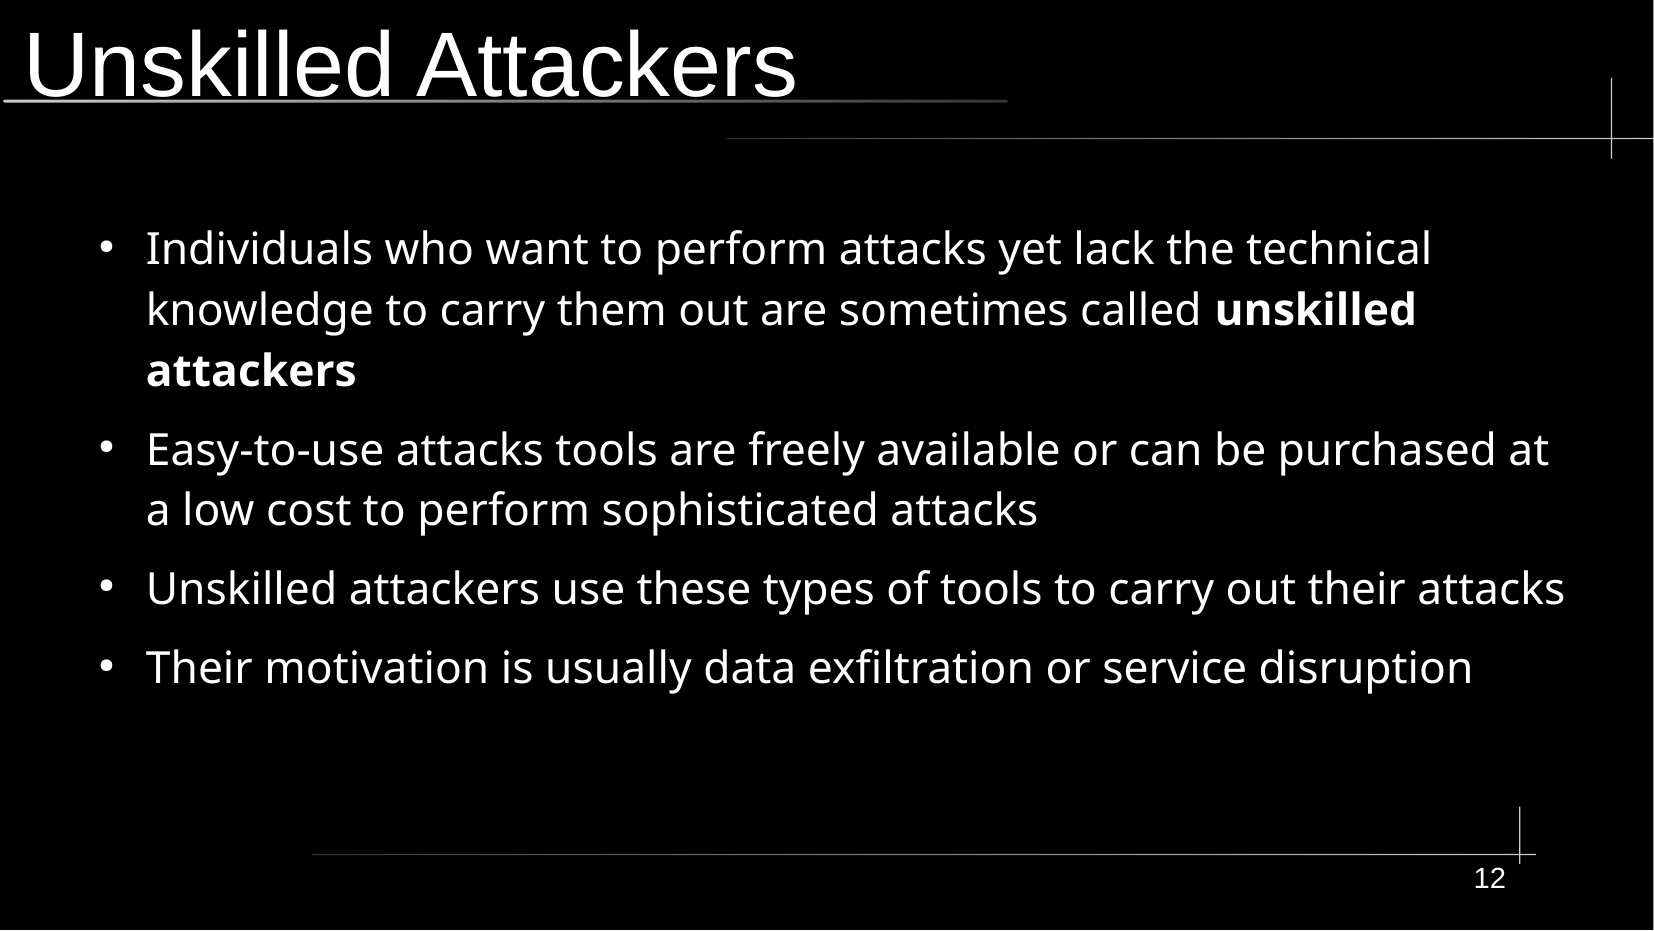

# Unskilled Attackers
Individuals who want to perform attacks yet lack the technical knowledge to carry them out are sometimes called unskilled attackers
Easy-to-use attacks tools are freely available or can be purchased at a low cost to perform sophisticated attacks
Unskilled attackers use these types of tools to carry out their attacks
Their motivation is usually data exfiltration or service disruption
12